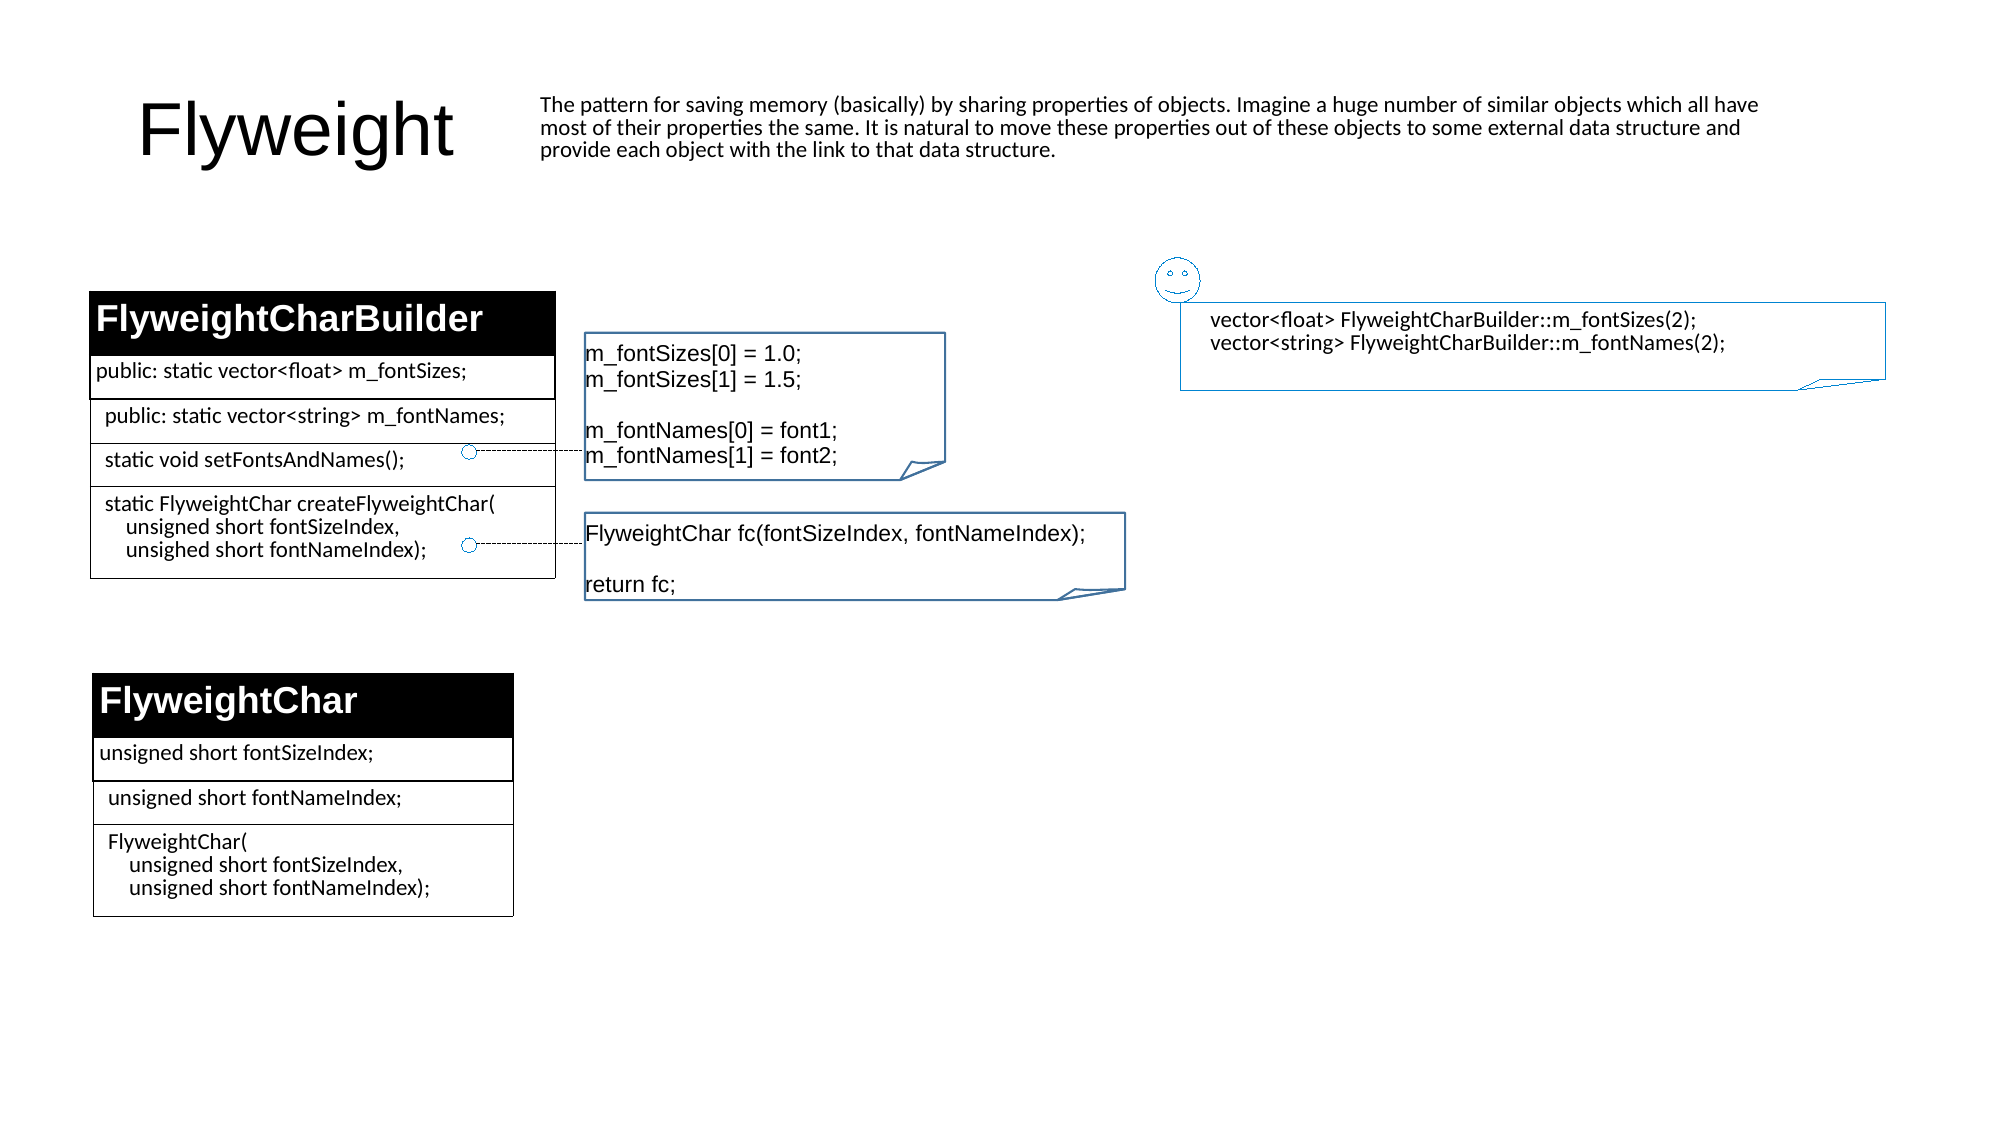

# Flyweight
The pattern for saving memory (basically) by sharing properties of objects. Imagine a huge number of similar objects which all have most of their properties the same. It is natural to move these properties out of these objects to some external data structure and provide each object with the link to that data structure.
| FlyweightCharBuilder |
| --- |
| public: static vector<float> m\_fontSizes; |
| public: static vector<string> m\_fontNames; |
| static void setFontsAndNames(); |
| static FlyweightChar createFlyweightChar( unsigned short fontSizeIndex, unsighed short fontNameIndex); |
vector<float> FlyweightCharBuilder::m_fontSizes(2);
vector<string> FlyweightCharBuilder::m_fontNames(2);
m_fontSizes[0] = 1.0;
m_fontSizes[1] = 1.5;
m_fontNames[0] = font1;
m_fontNames[1] = font2;
FlyweightChar fc(fontSizeIndex, fontNameIndex);
return fc;
| FlyweightChar |
| --- |
| unsigned short fontSizeIndex; |
| unsigned short fontNameIndex; |
| FlyweightChar( unsigned short fontSizeIndex, unsigned short fontNameIndex); |